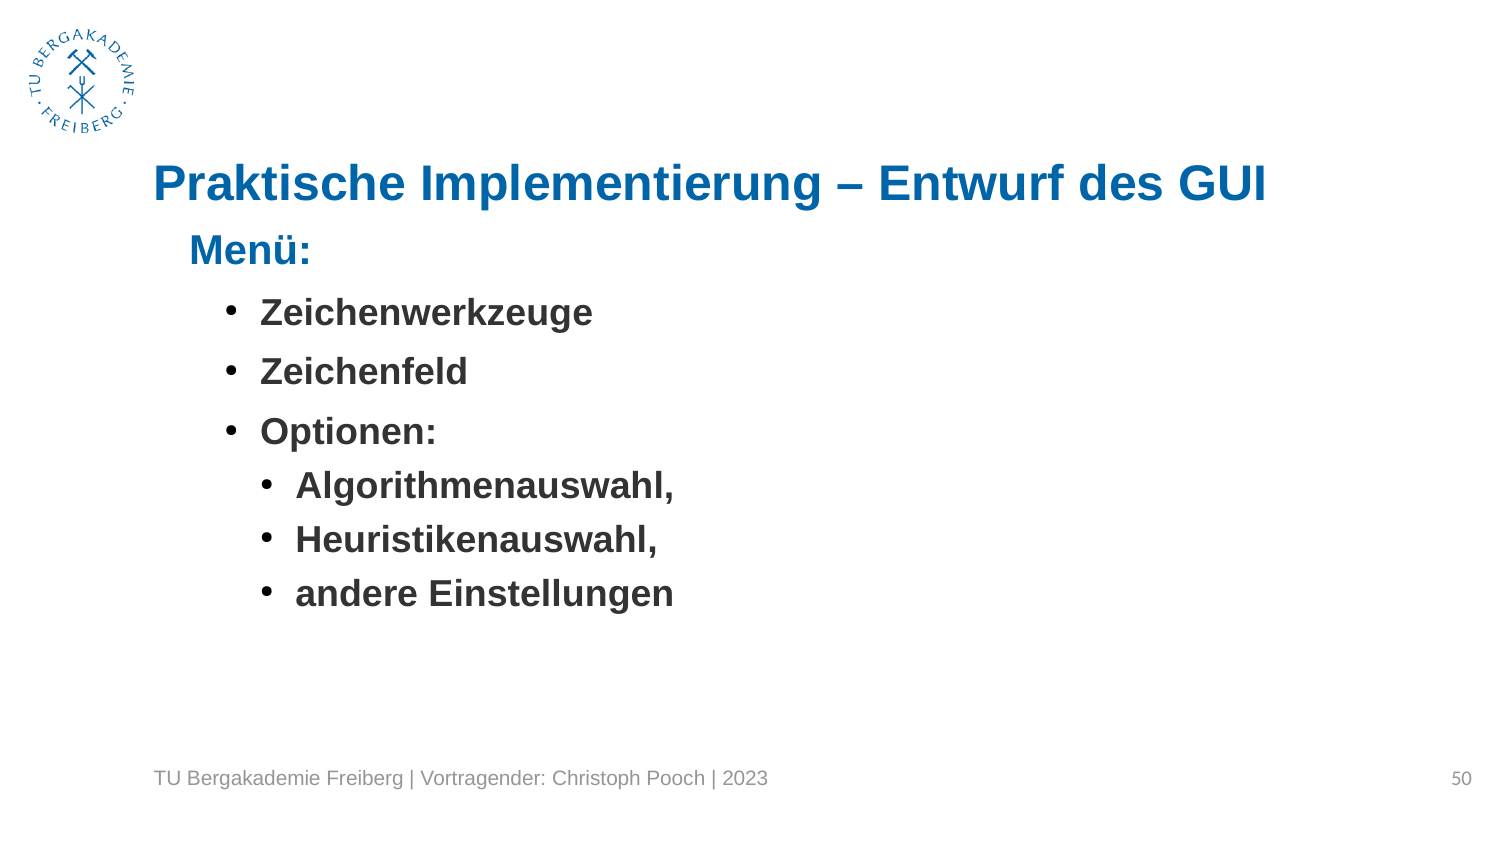

# Praktische Implementierung – Entwurf des GUI
Menü:
Zeichenwerkzeuge
Zeichenfeld
Optionen:
Algorithmenauswahl,
Heuristikenauswahl,
andere Einstellungen
TU Bergakademie Freiberg | Vortragender: Christoph Pooch | 2023